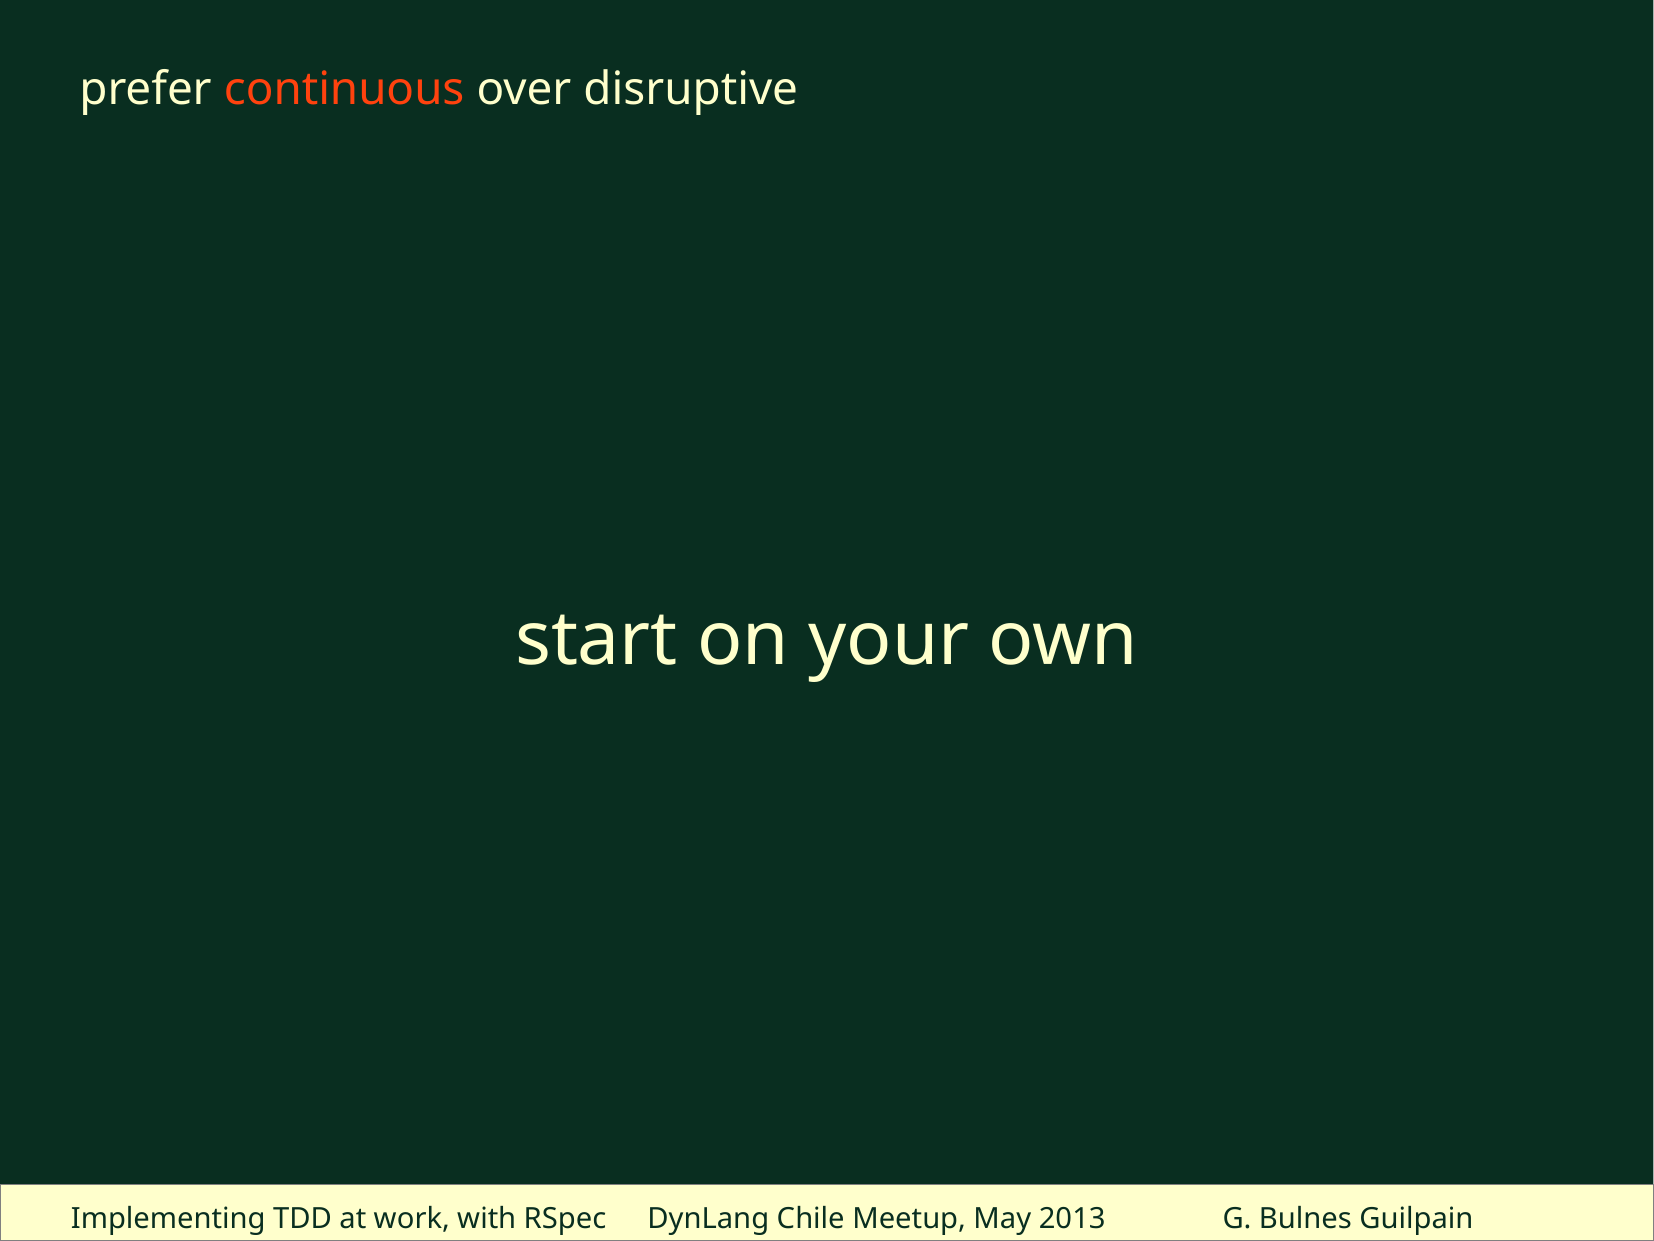

prefer continuous over disruptive
# start on your own
Implementing TDD at work, with RSpec
DynLang Chile Meetup, May 2013
G. Bulnes Guilpain